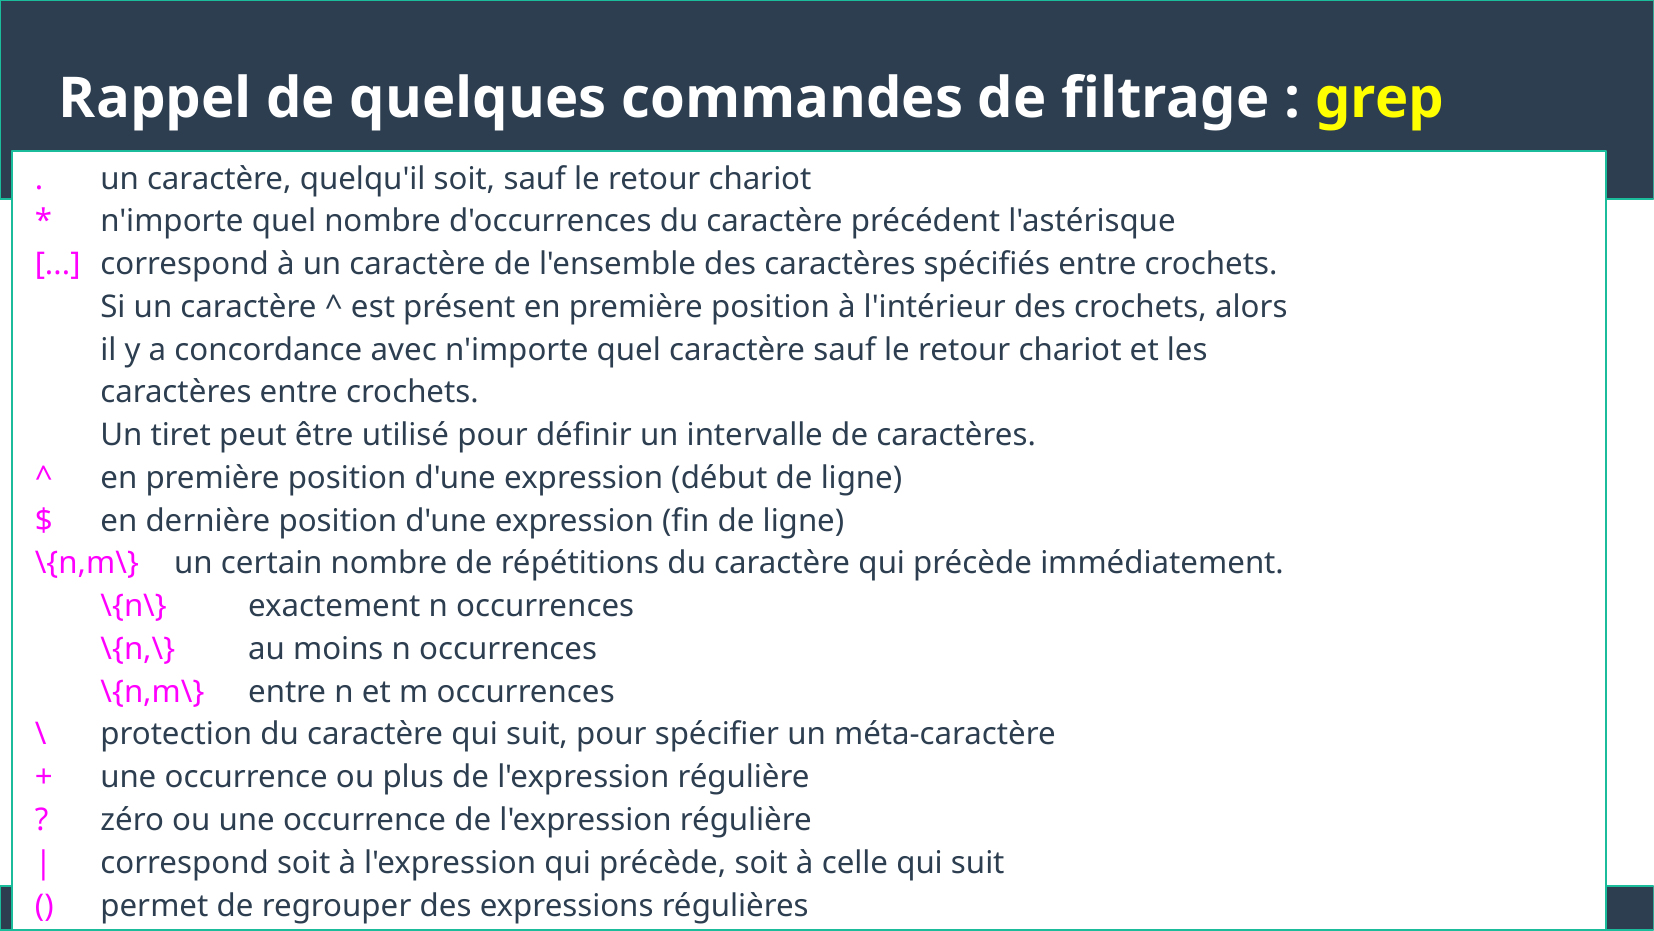

# Rappel de quelques commandes de filtrage : grep
 . 	un caractère, quelqu'il soit, sauf le retour chariot
 * 	n'importe quel nombre d'occurrences du caractère précédent l'astérisque
 [...]	correspond à un caractère de l'ensemble des caractères spécifiés entre crochets.
	Si un caractère ^ est présent en première position à l'intérieur des crochets, alors
	il y a concordance avec n'importe quel caractère sauf le retour chariot et les
	caractères entre crochets.
	Un tiret peut être utilisé pour définir un intervalle de caractères.
 ^	en première position d'une expression (début de ligne)
 $	en dernière position d'une expression (fin de ligne)
 \{n,m\}	un certain nombre de répétitions du caractère qui précède immédiatement.
 	\{n\} 	exactement n occurrences
 	\{n,\} 	au moins n occurrences
 	\{n,m\} 	entre n et m occurrences
 \ 	protection du caractère qui suit, pour spécifier un méta-caractère
 + 	une occurrence ou plus de l'expression régulière
 ?	zéro ou une occurrence de l'expression régulière
 |	correspond soit à l'expression qui précède, soit à celle qui suit
 () 	permet de regrouper des expressions régulières
3